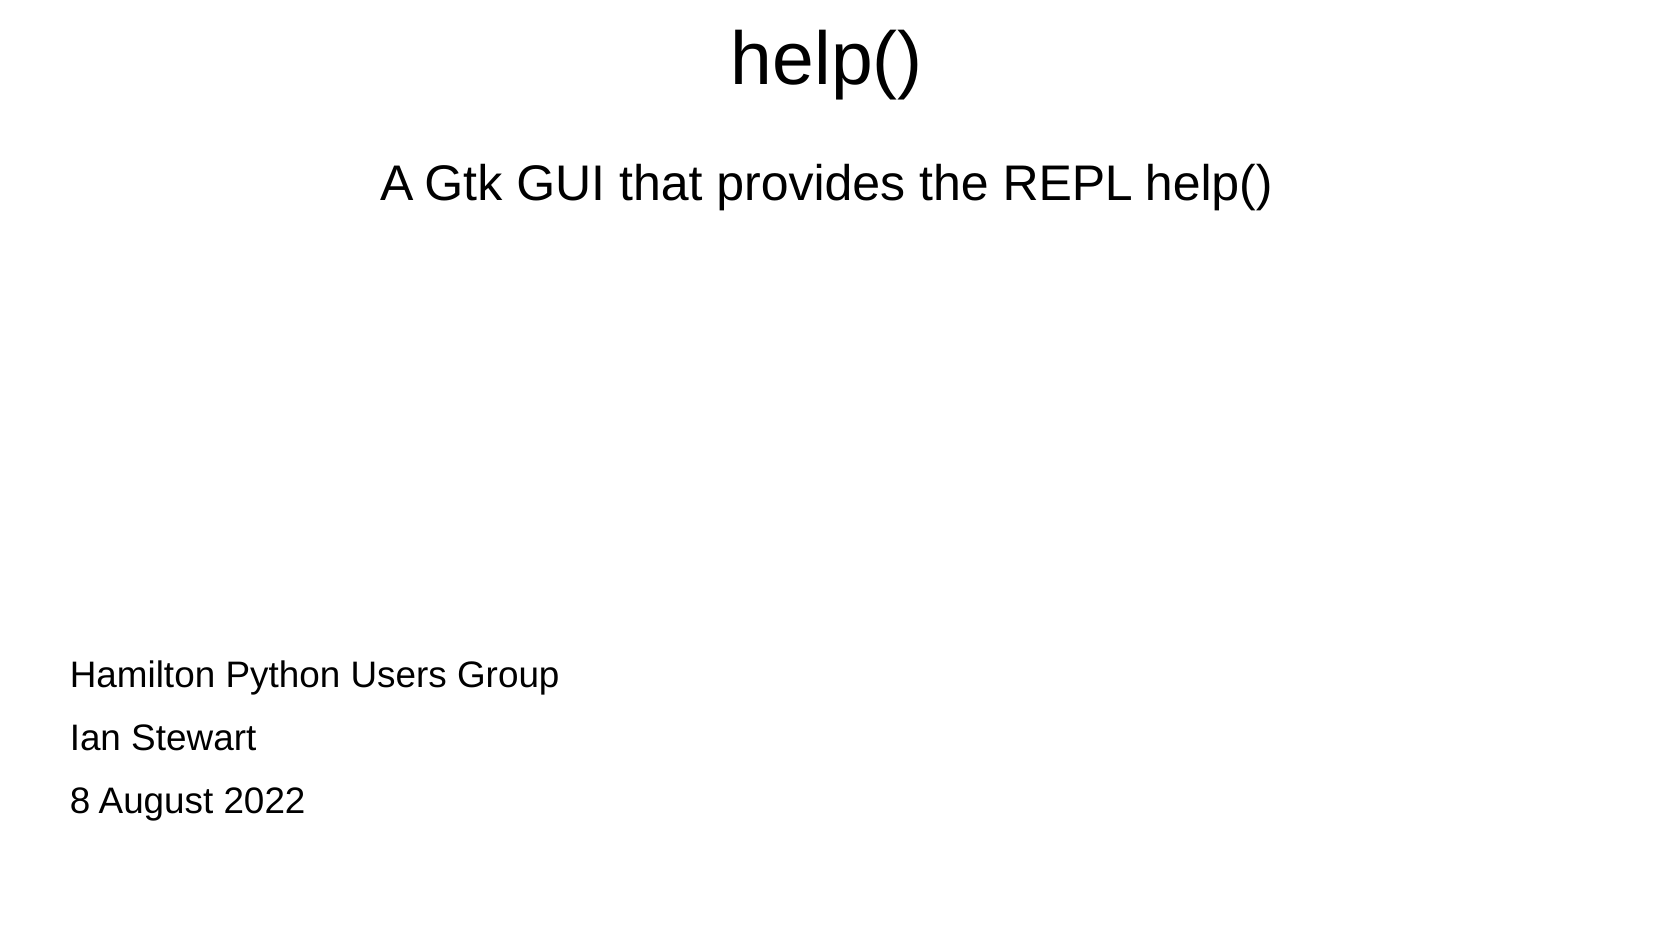

# help()
A Gtk GUI that provides the REPL help()
Hamilton Python Users Group
Ian Stewart
8 August 2022